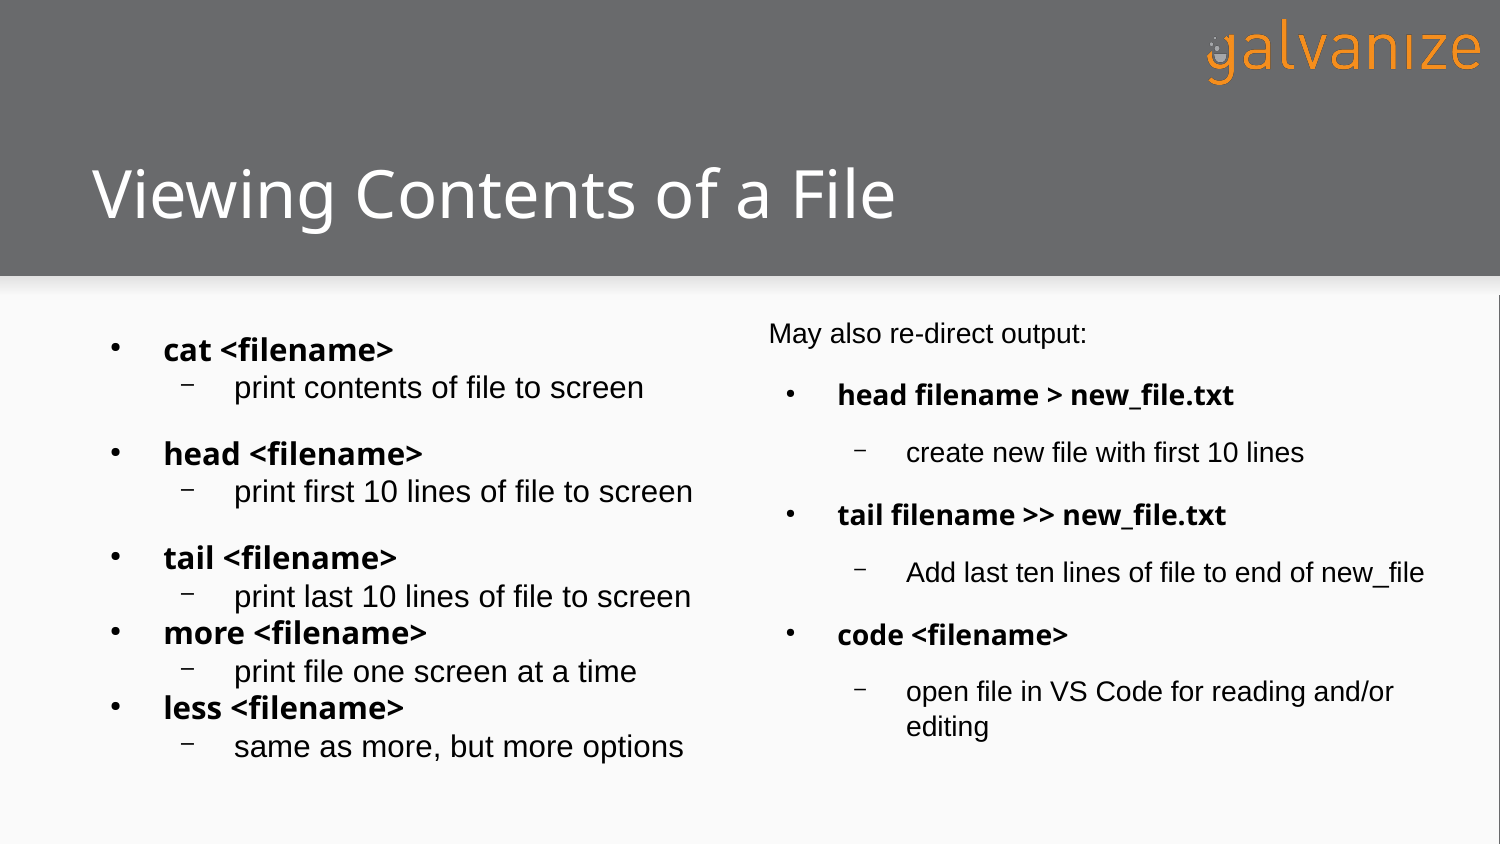

# Viewing Contents of a File
cat <filename>
print contents of file to screen
head <filename>
print first 10 lines of file to screen
tail <filename>
print last 10 lines of file to screen
more <filename>
print file one screen at a time
less <filename>
same as more, but more options
May also re-direct output:
head filename > new_file.txt
create new file with first 10 lines
tail filename >> new_file.txt
Add last ten lines of file to end of new_file
code <filename>
open file in VS Code for reading and/or editing